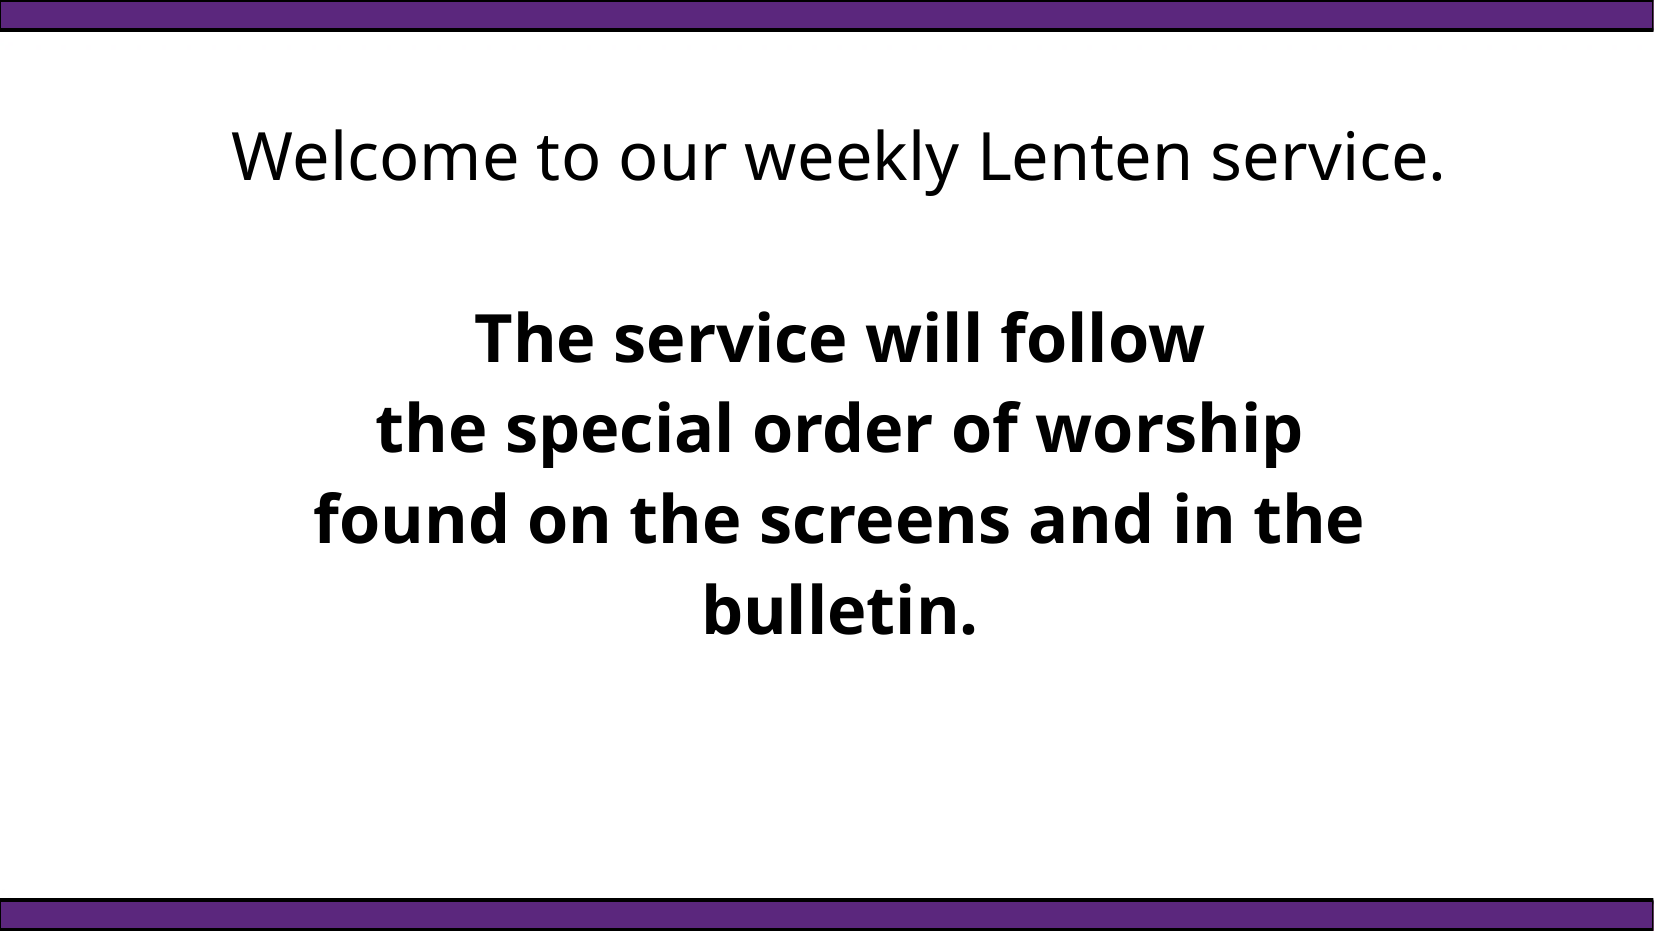

Welcome to our weekly Lenten service.
The service will follow
the special order of worship
found on the screens and in the bulletin.